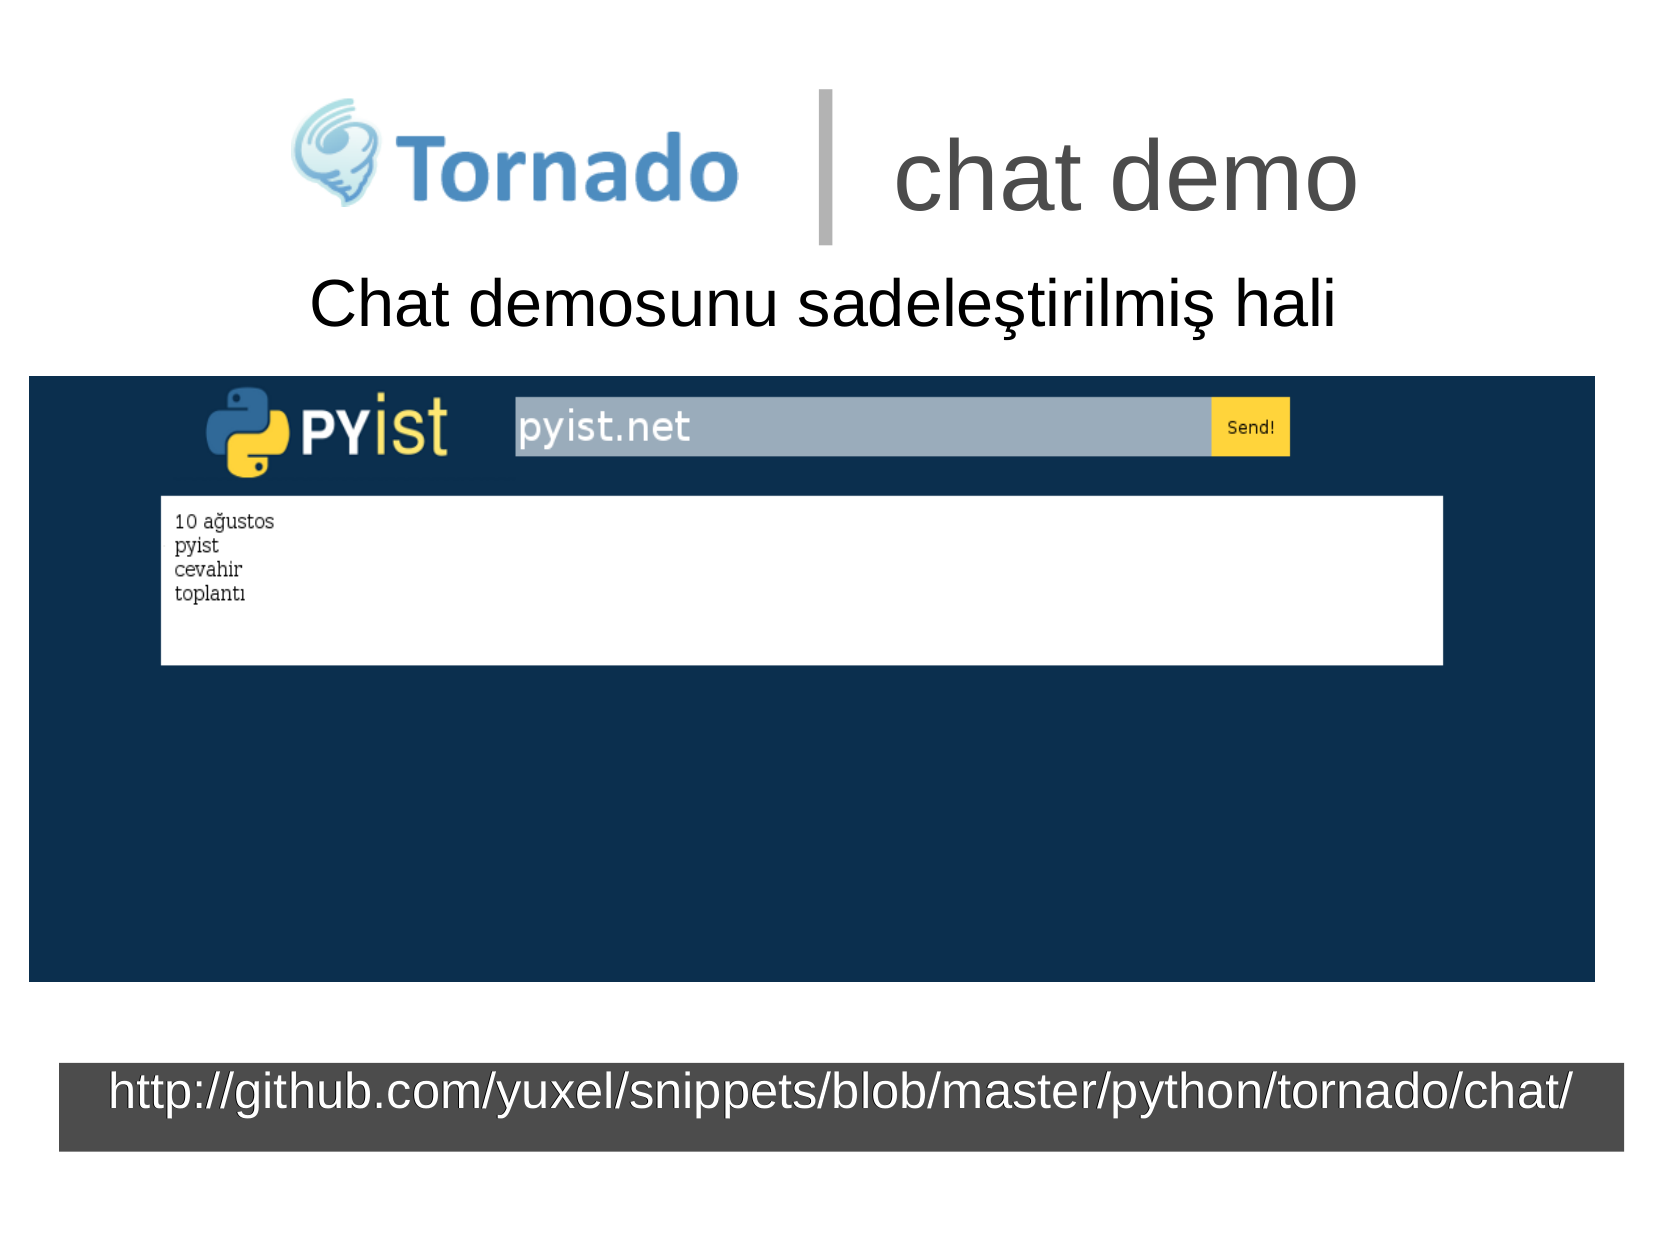

#
| chat demo
Chat demosunu sadeleştirilmiş hali
http://github.com/yuxel/snippets/blob/master/python/tornado/chat/